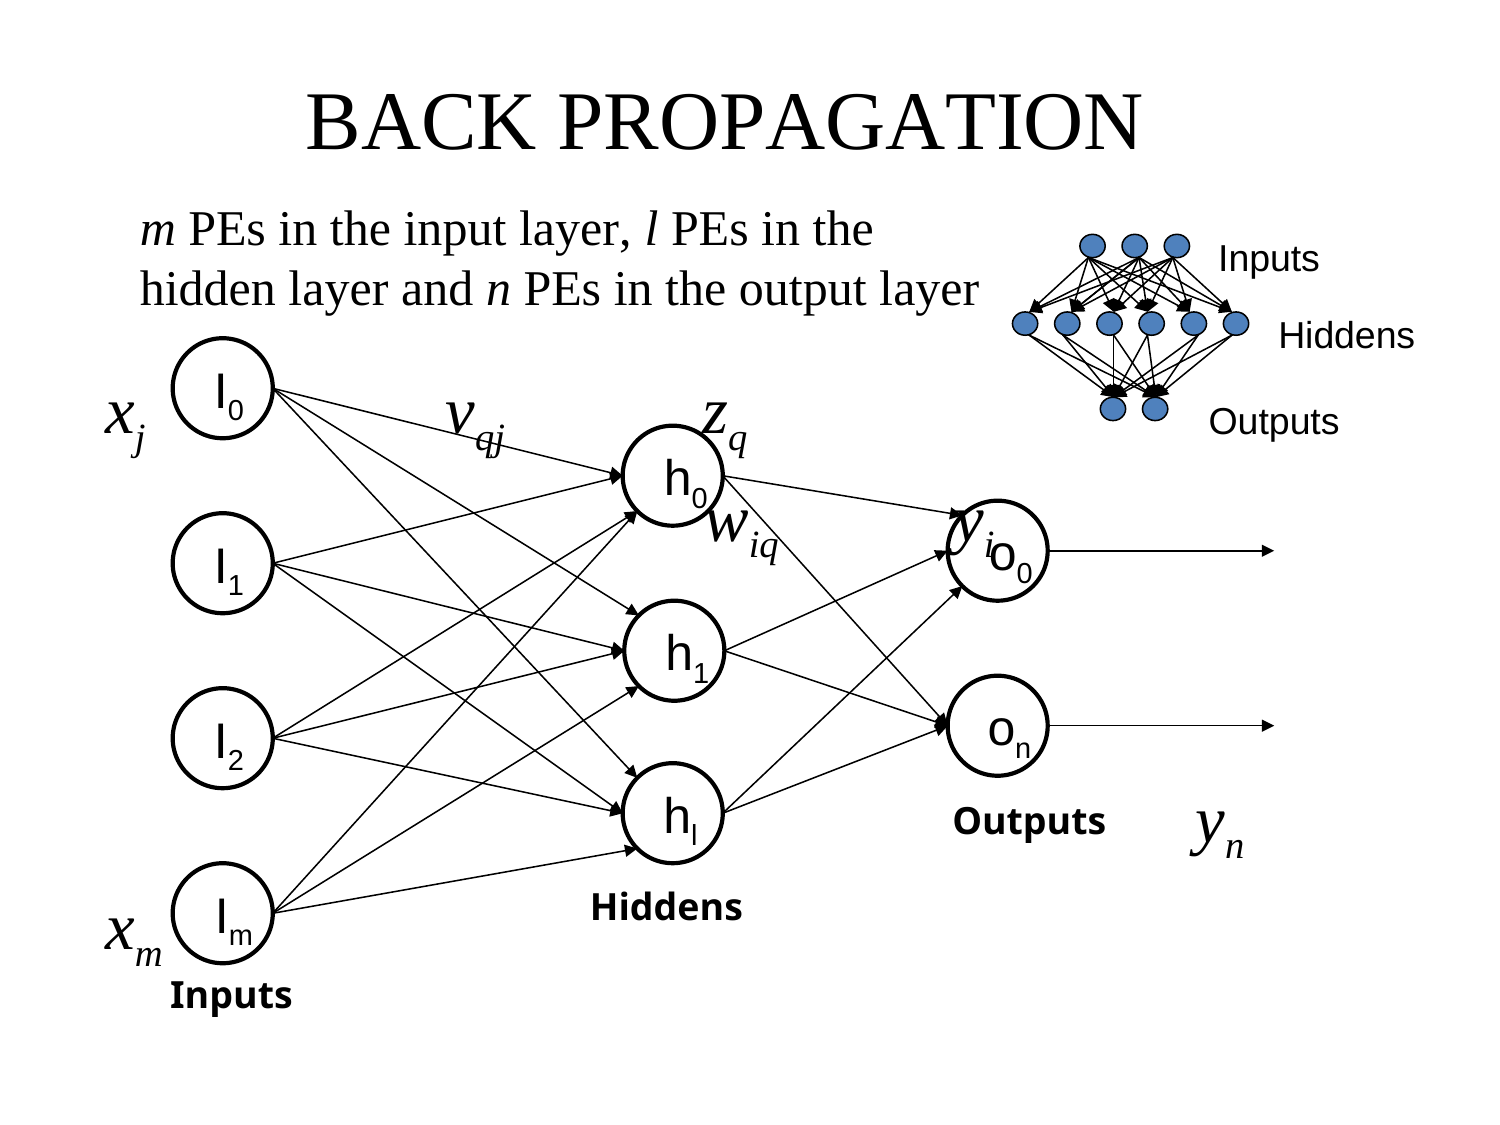

# BACK PROPAGATION
m PEs in the input layer, l PEs in the hidden layer and n PEs in the output layer
Inputs
Hiddens
Outputs
 xj vqj zq
 wiq yi
 yn
 xm
I0
h0
o0
I1
h1
on
I2
hl
Im
Outputs
Hiddens
Inputs